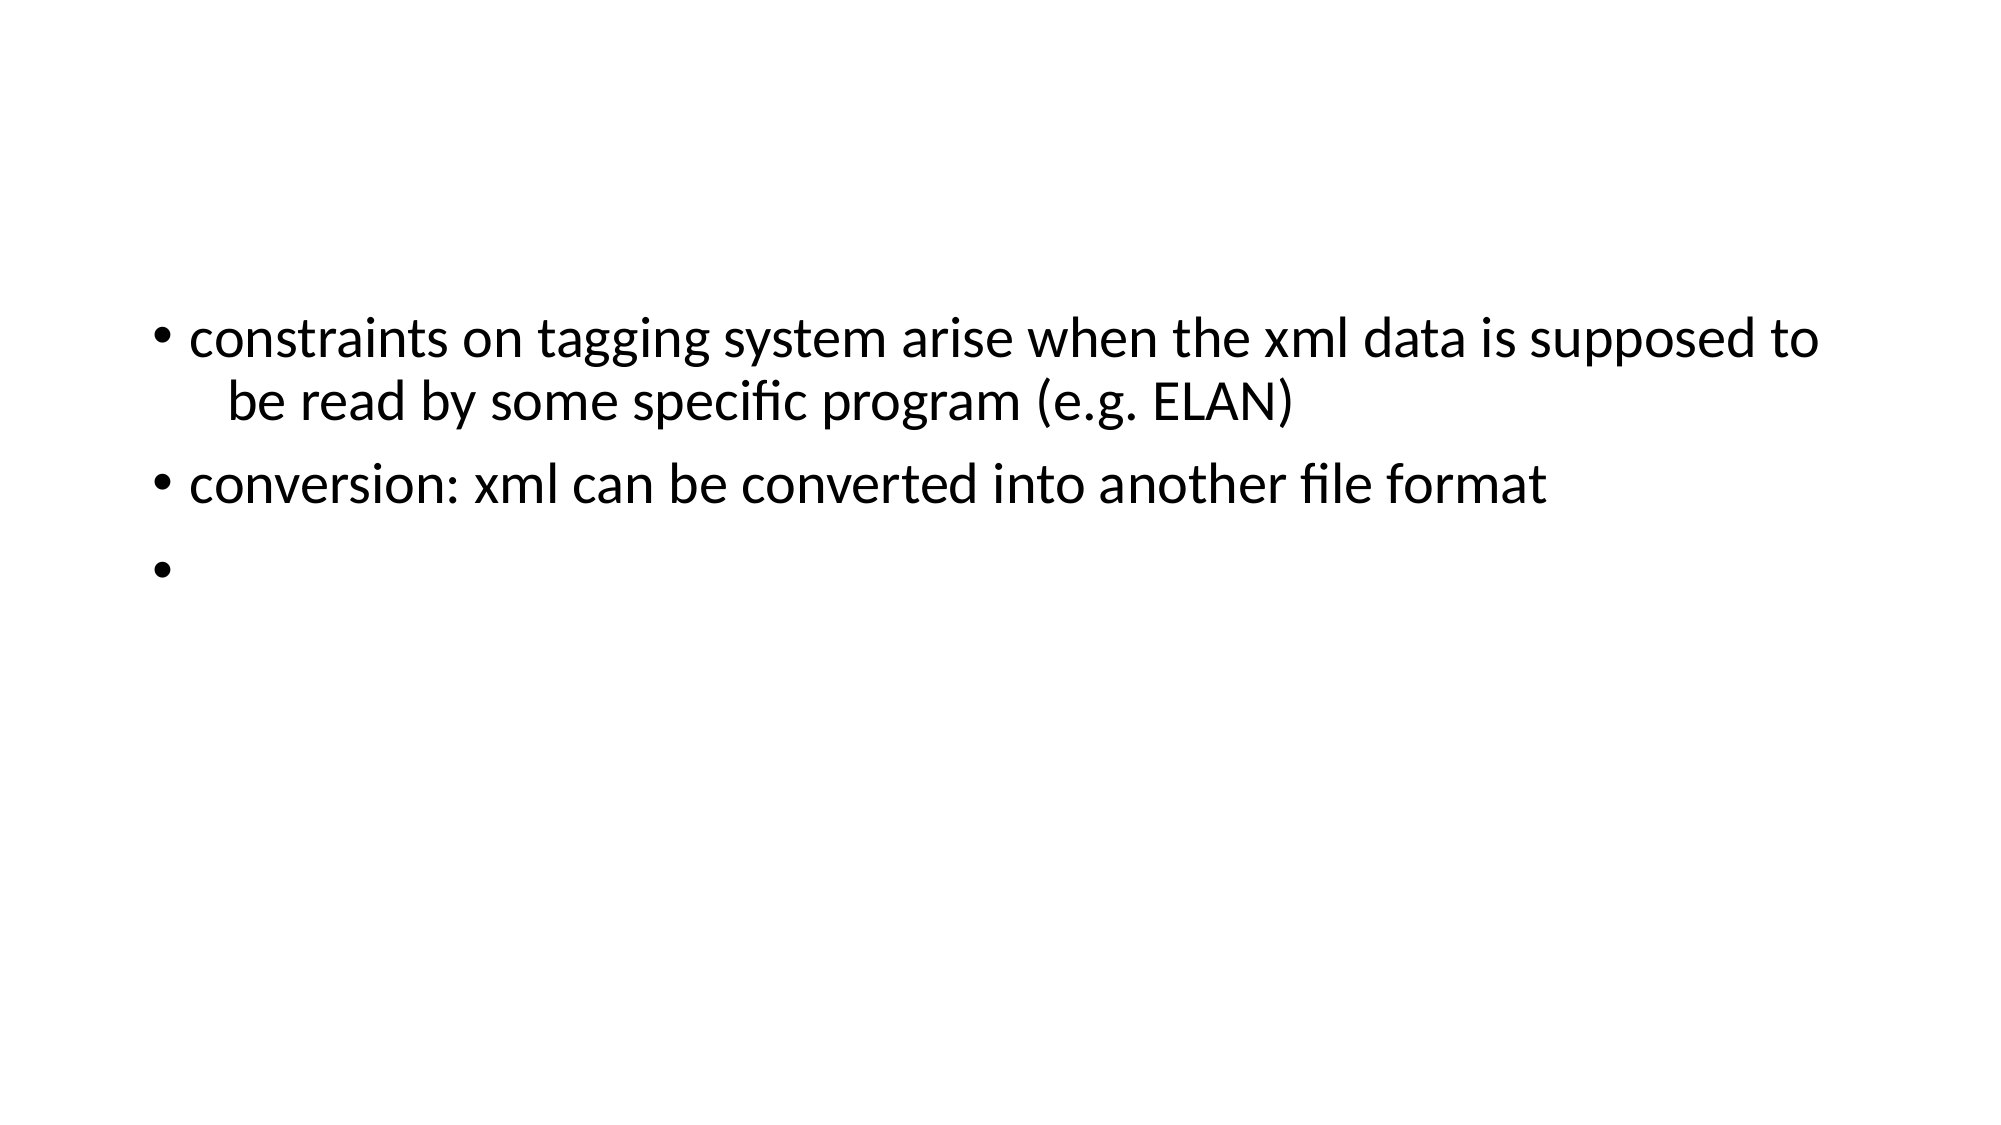

#
constraints on tagging system arise when the xml data is supposed to be read by some specific program (e.g. ELAN)
conversion: xml can be converted into another file format